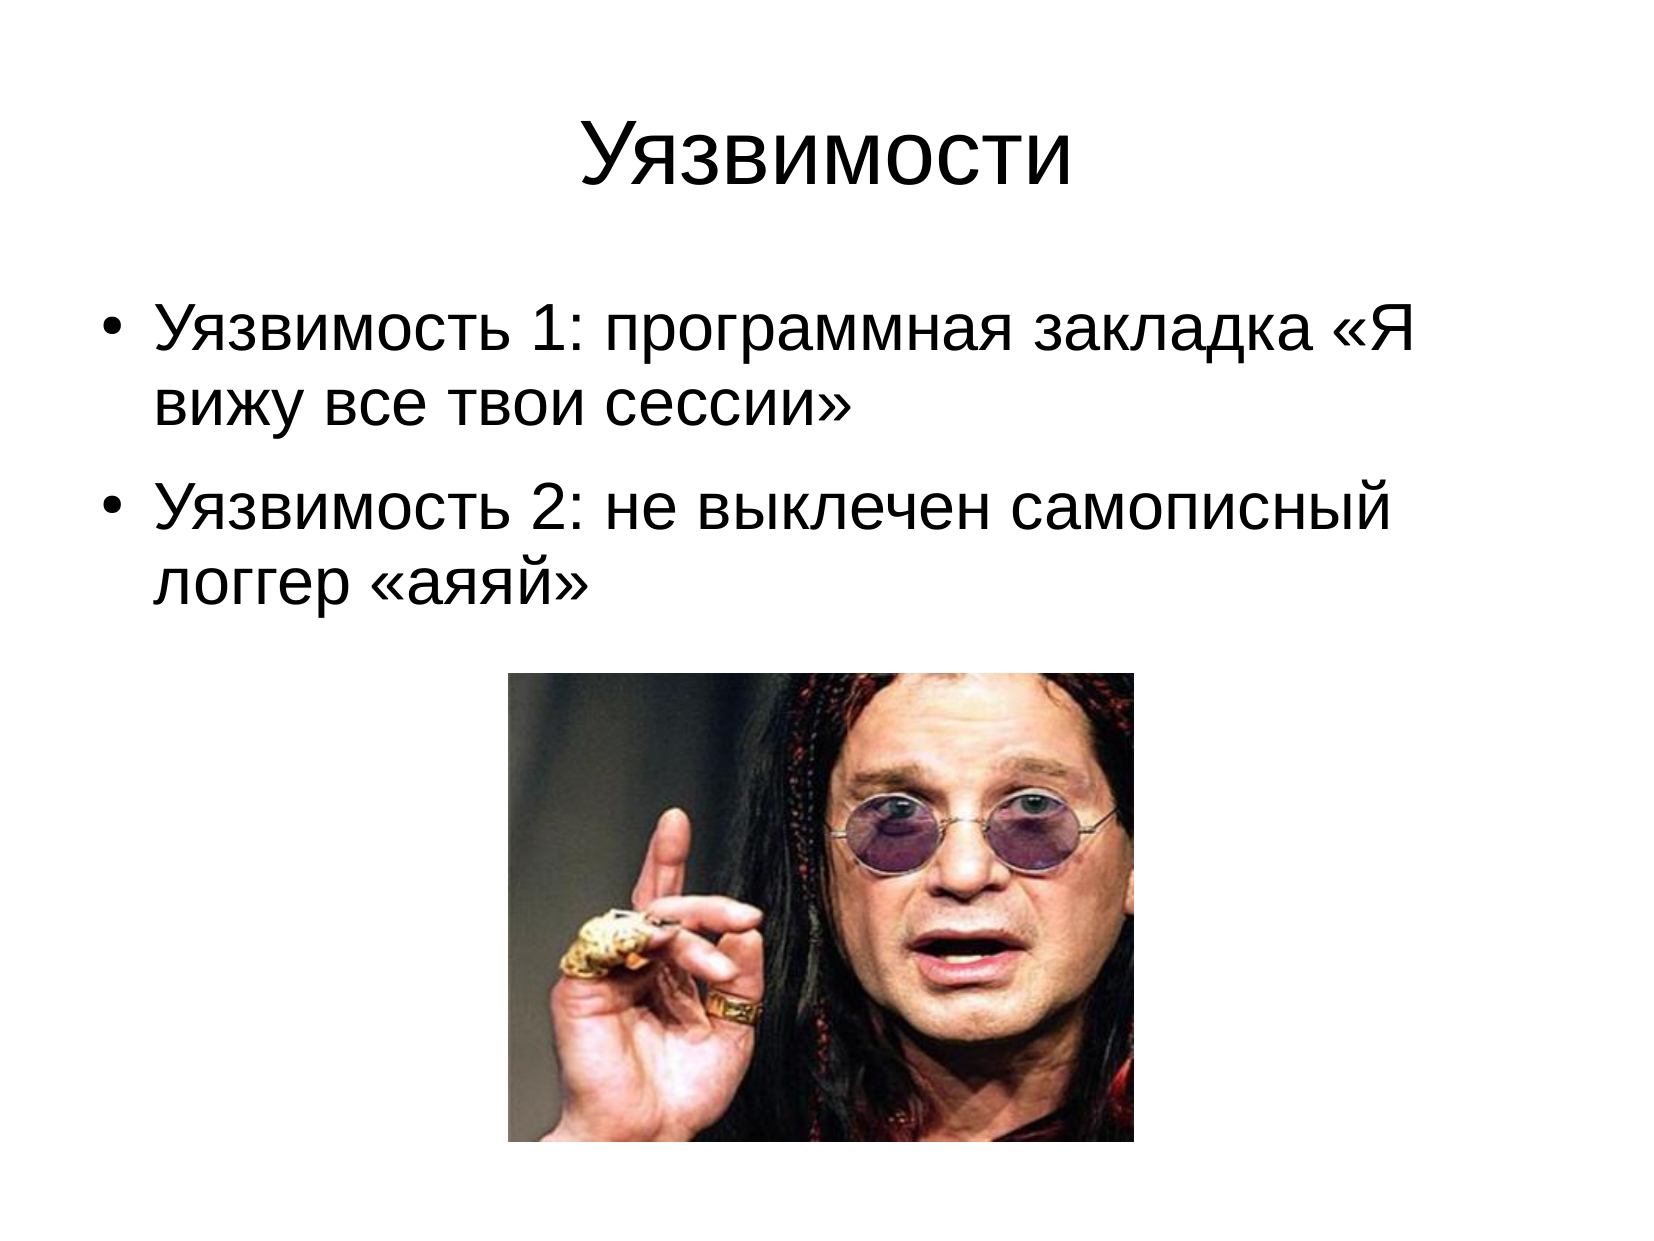

# Уязвимости
Уязвимость 1: программная закладка «Я вижу все твои сессии»
Уязвимость 2: не выклечен самописный логгер «аяяй»